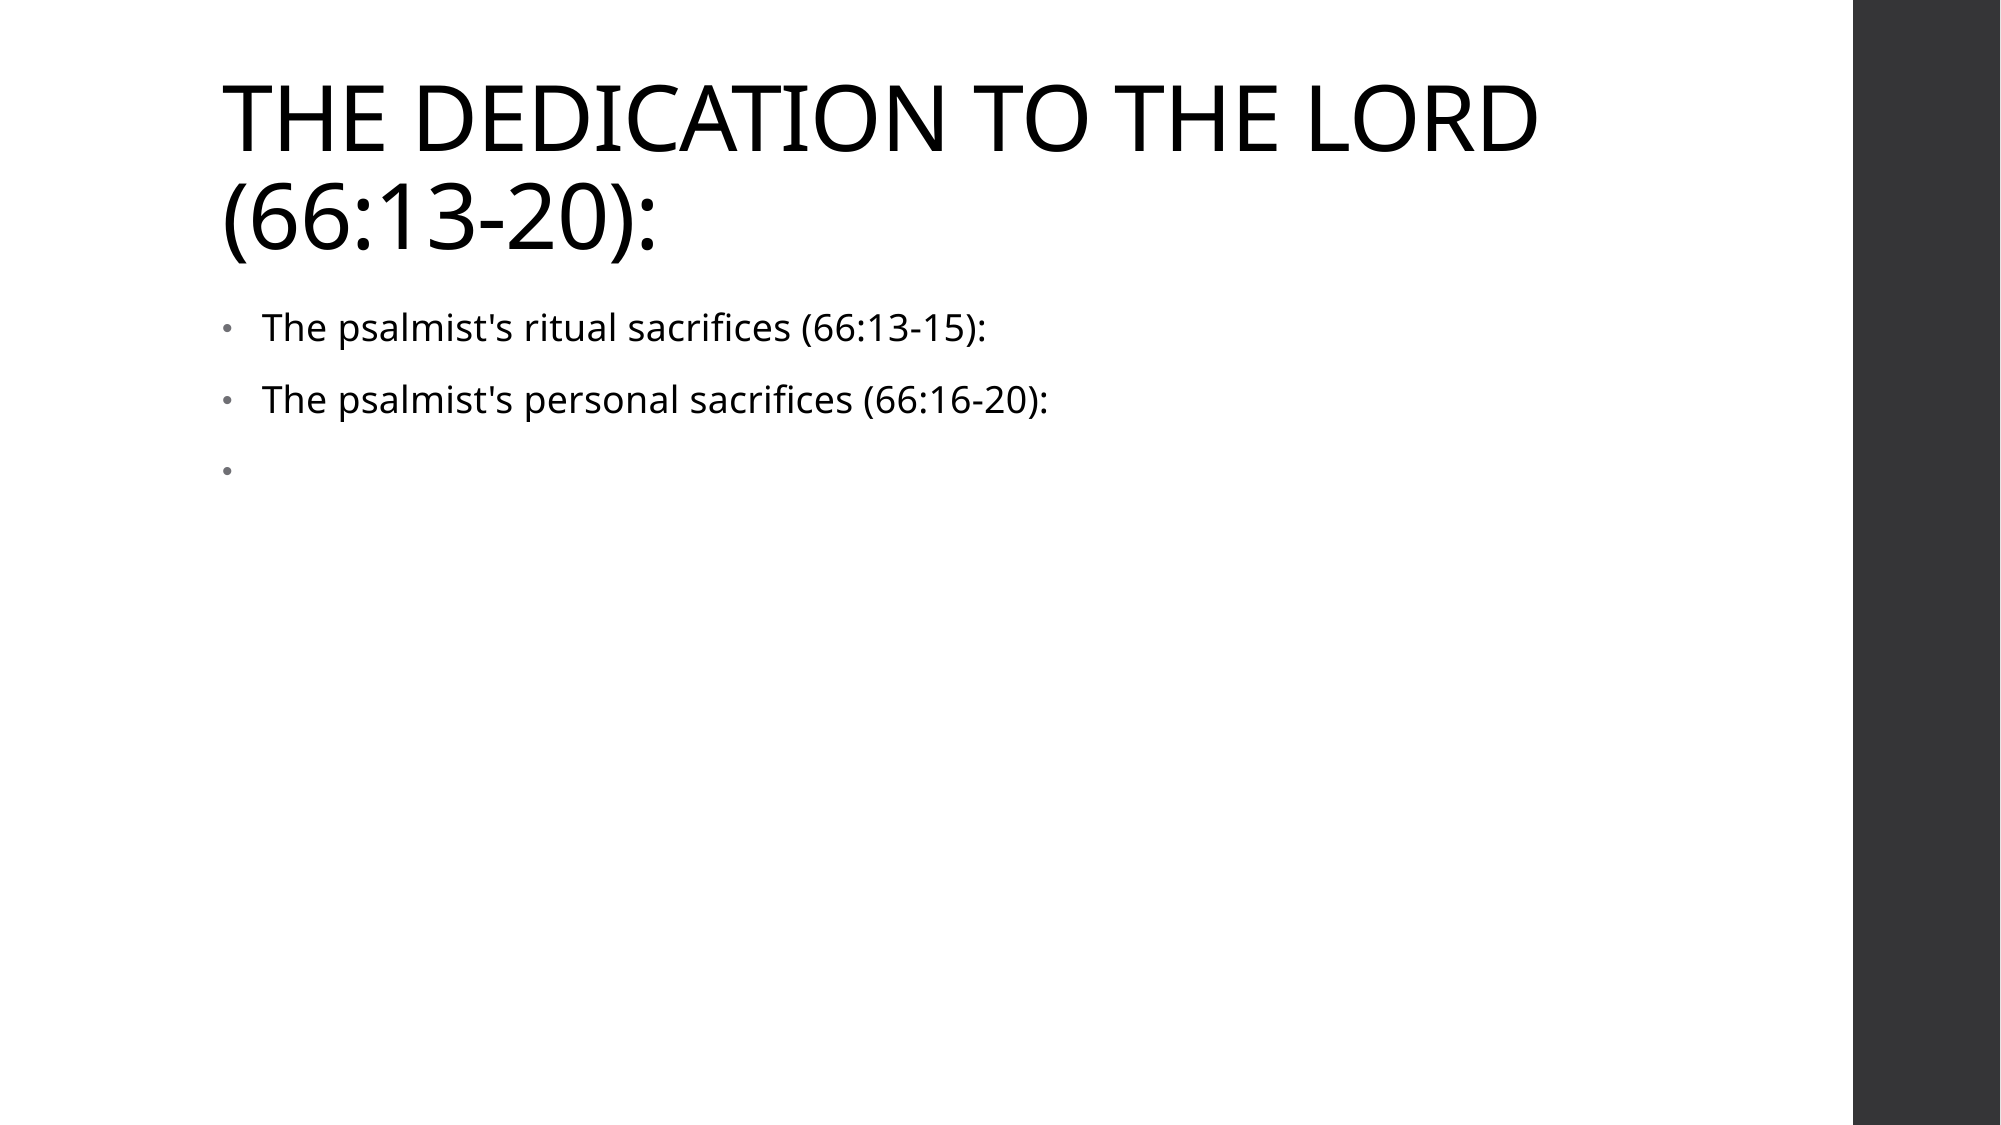

# THE DEDICATION TO THE LORD (66:13-20):
 The psalmist's ritual sacrifices (66:13-15):
 The psalmist's personal sacrifices (66:16-20):